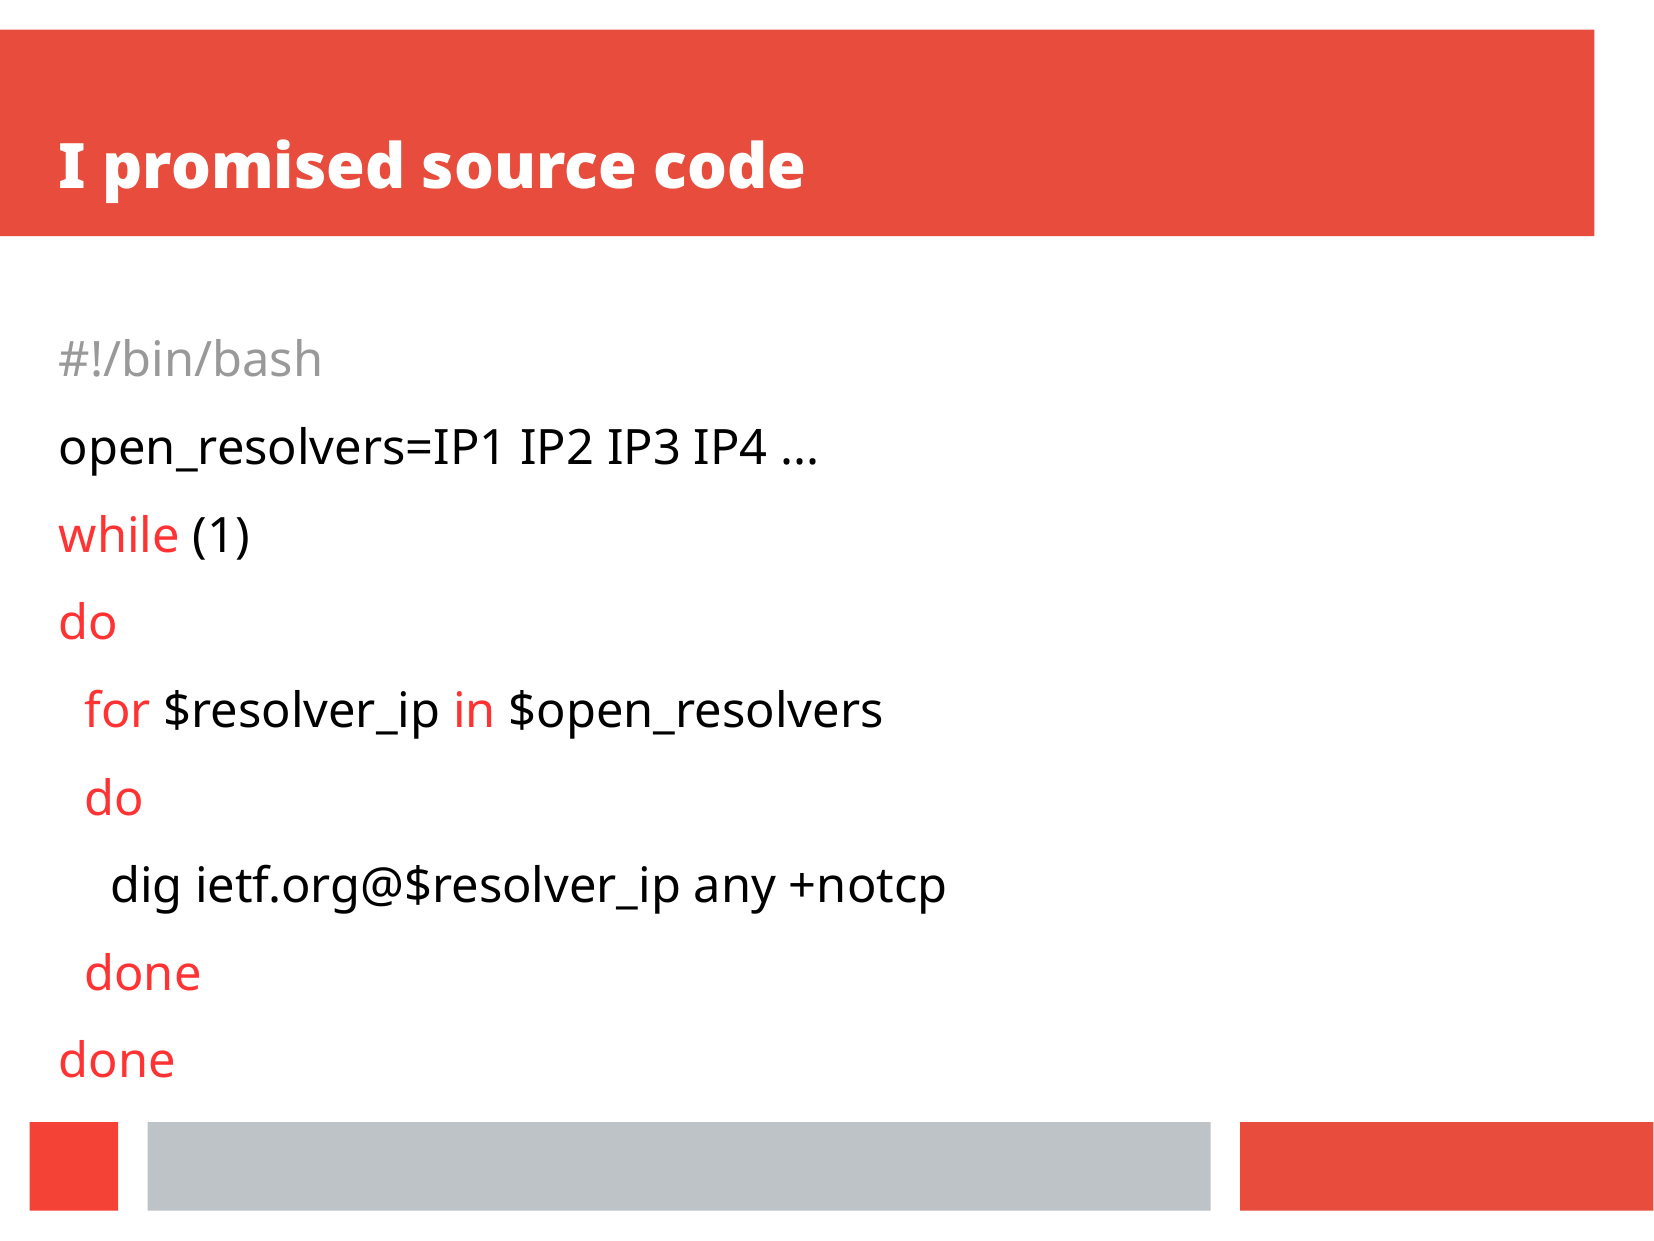

# I promised source code
#!/bin/bash
open_resolvers=IP1 IP2 IP3 IP4 ...
while (1)
do
 for $resolver_ip in $open_resolvers
 do
 dig ietf.org@$resolver_ip any +notcp
 done
done